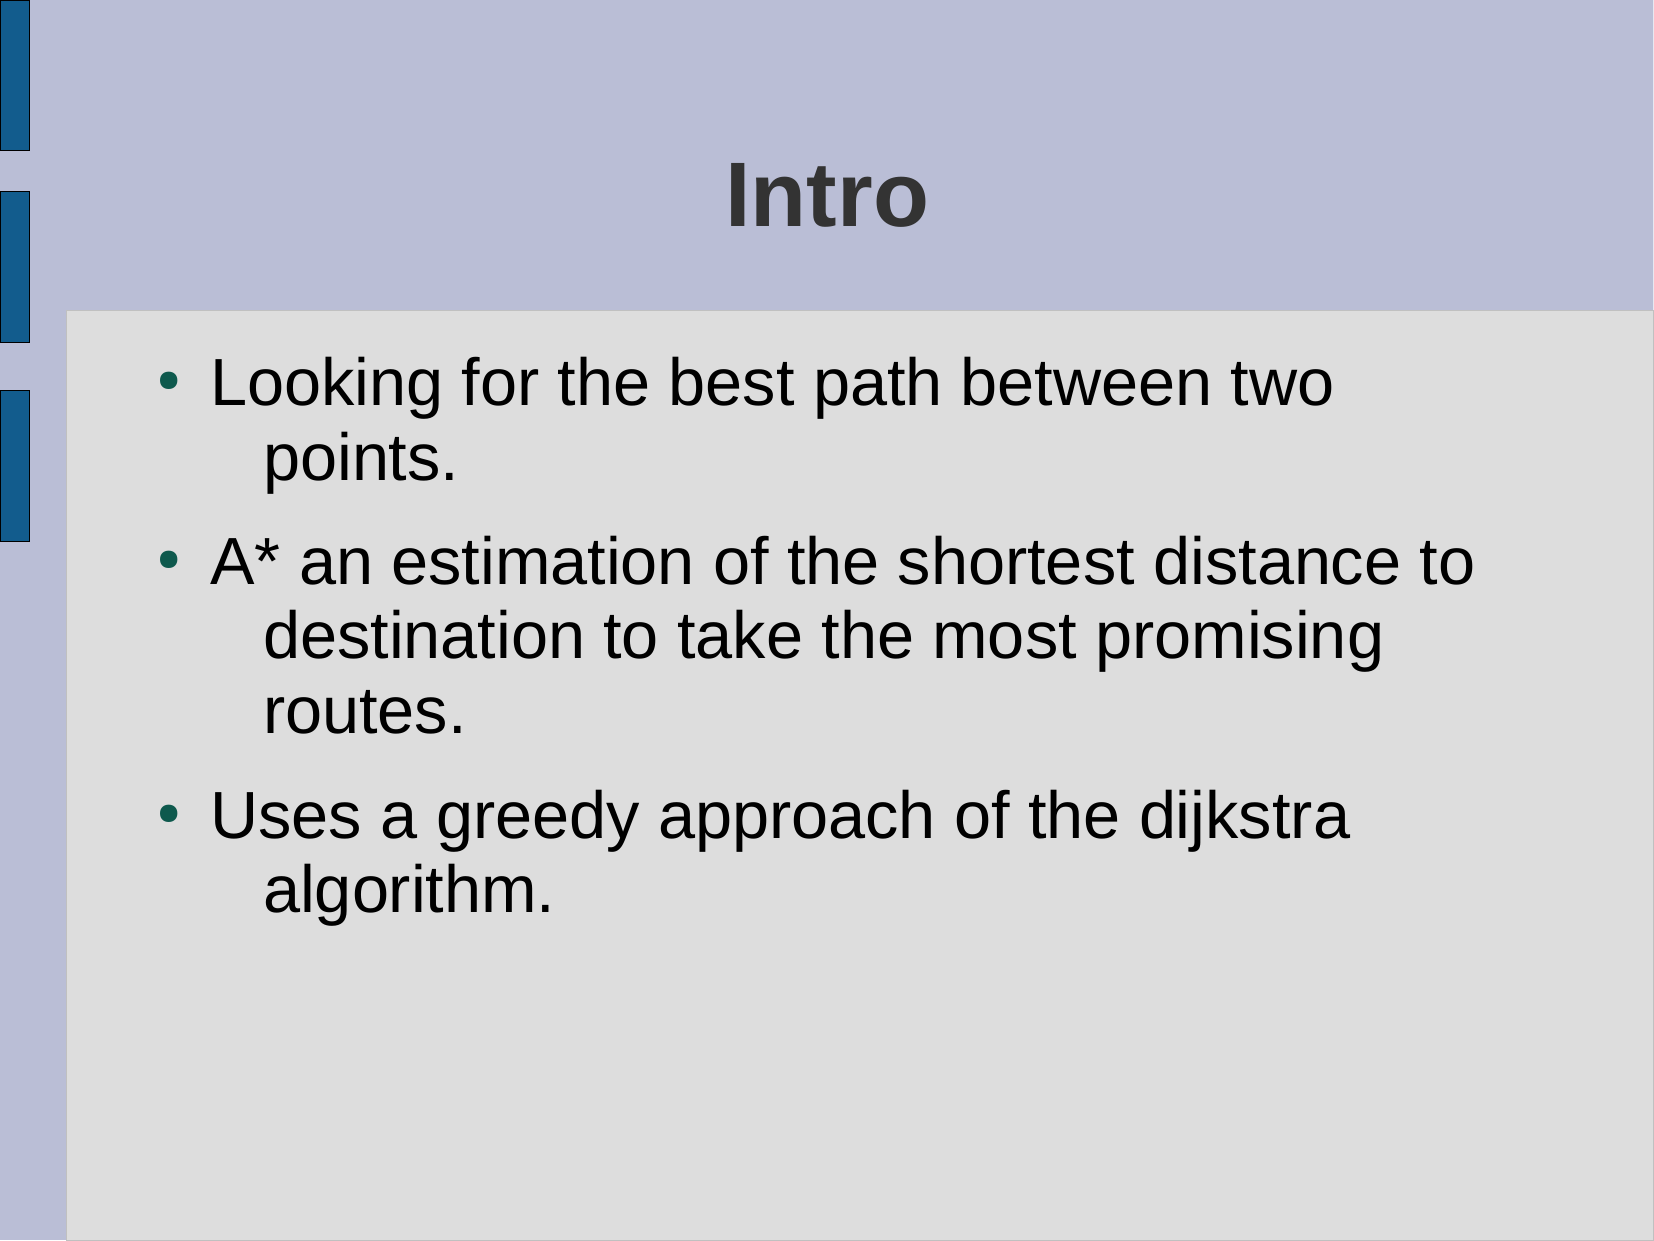

# Intro
Looking for the best path between two points.
A* an estimation of the shortest distance to destination to take the most promising routes.
Uses a greedy approach of the dijkstra algorithm.